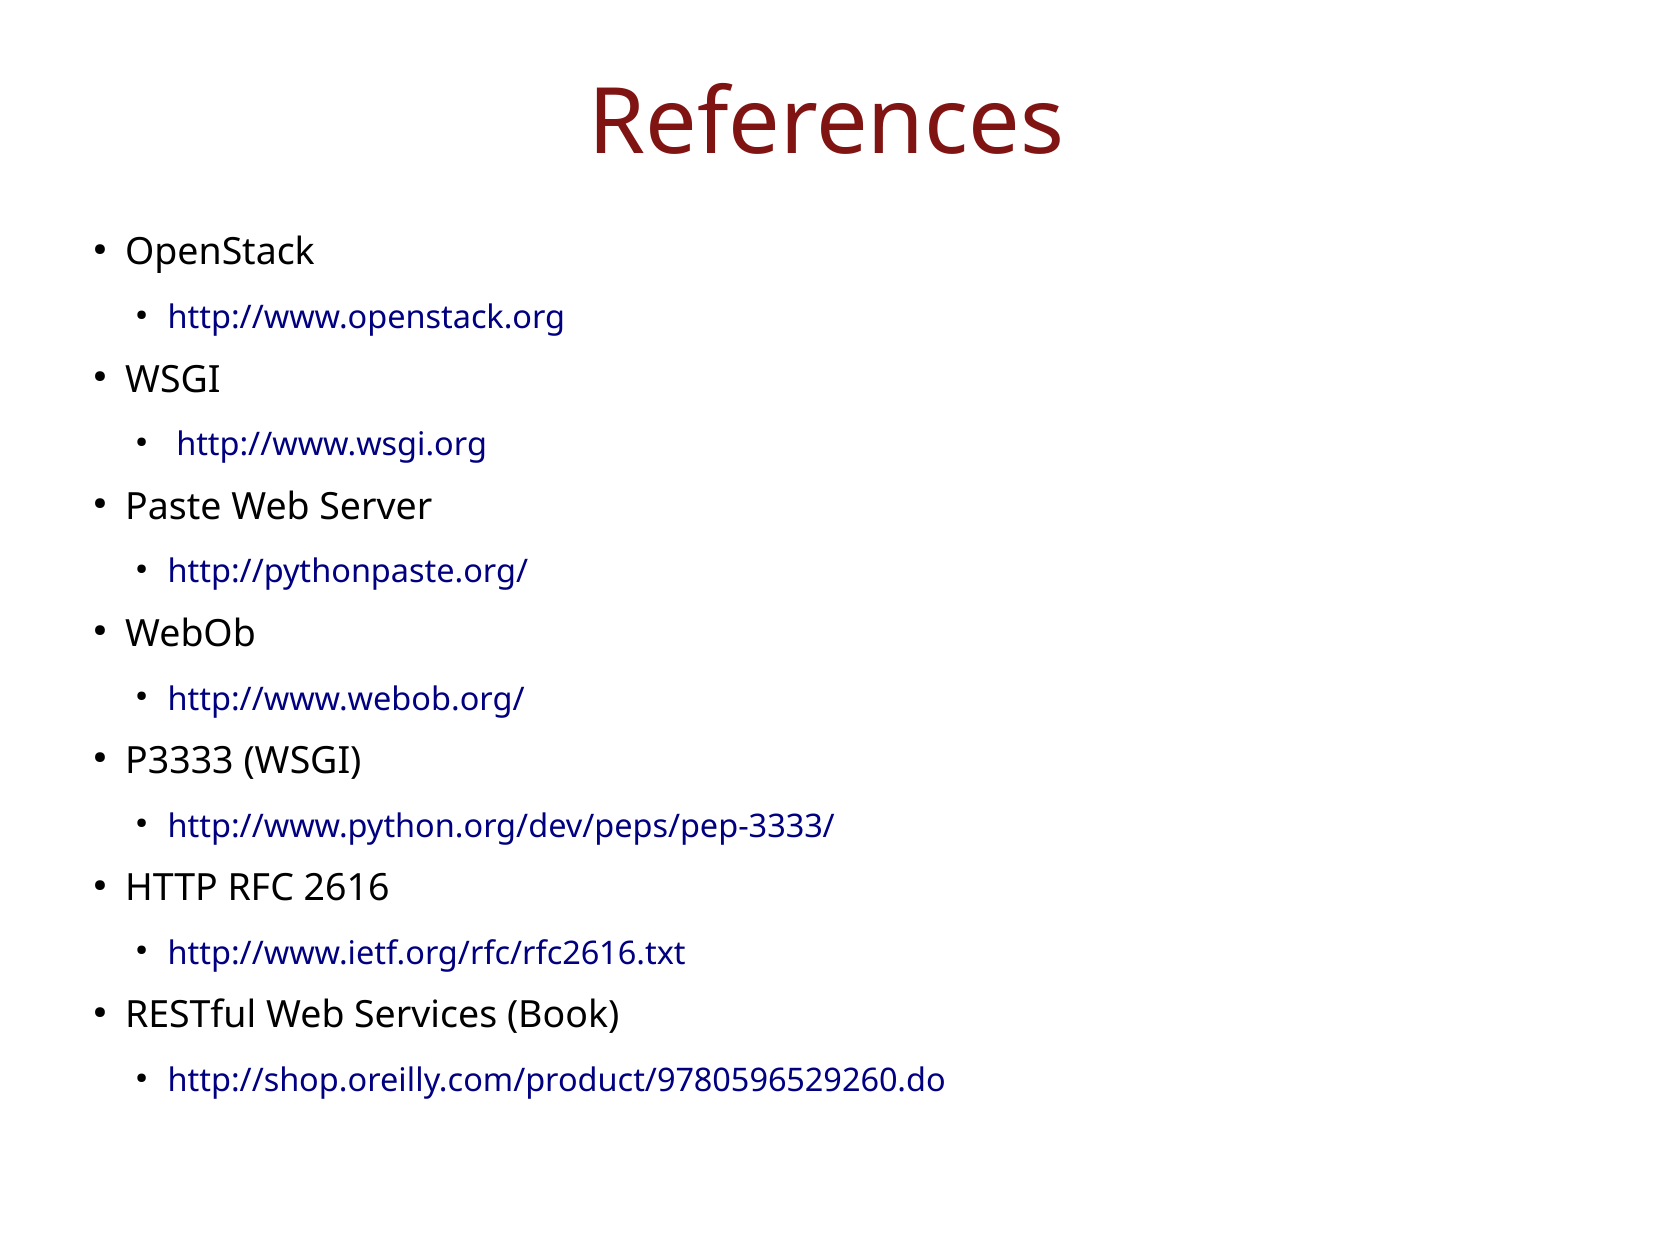

# References
OpenStack
http://www.openstack.org
WSGI
 http://www.wsgi.org
Paste Web Server
http://pythonpaste.org/
WebOb
http://www.webob.org/
P3333 (WSGI)
http://www.python.org/dev/peps/pep-3333/
HTTP RFC 2616
http://www.ietf.org/rfc/rfc2616.txt
RESTful Web Services (Book)
http://shop.oreilly.com/product/9780596529260.do